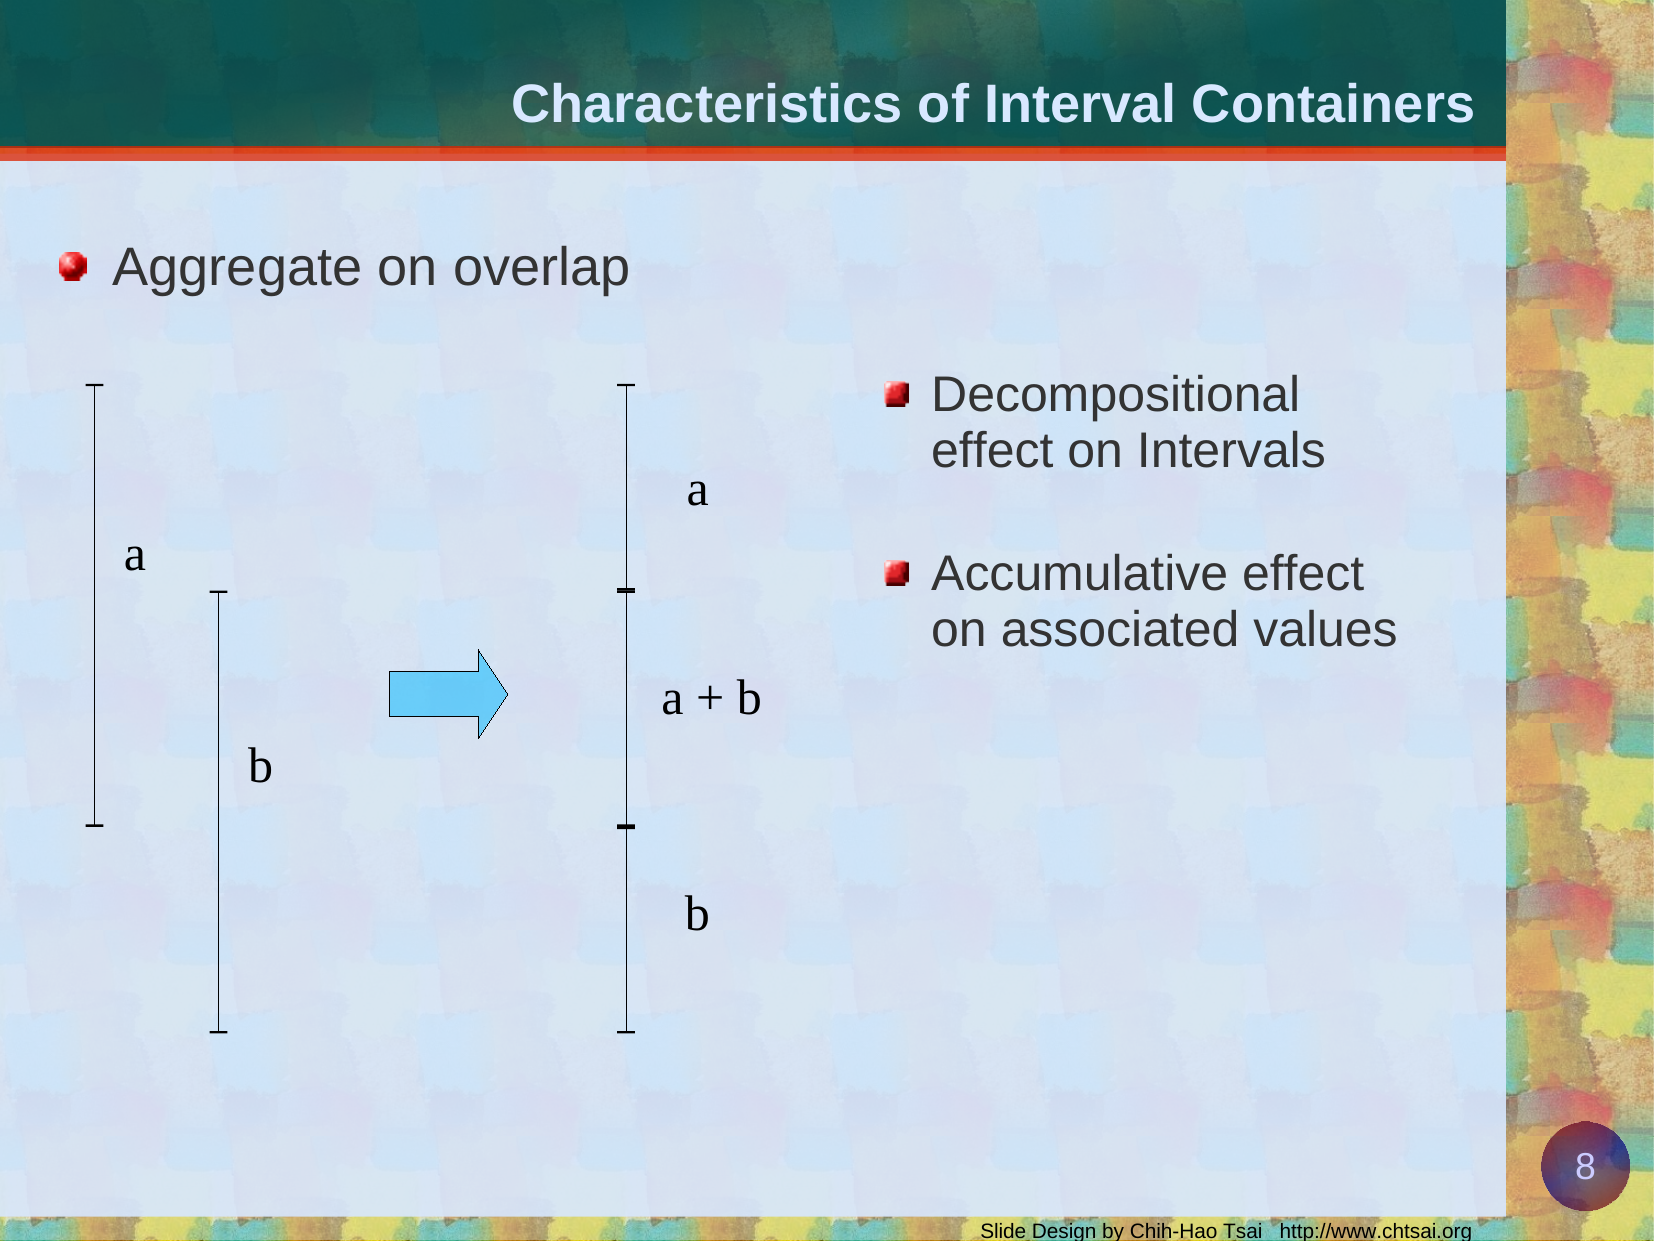

# Characteristics of Interval Containers
Aggregate on overlap
Decompositional effect on Intervals
Accumulative effect on associated values
a
a
a + b
b
b